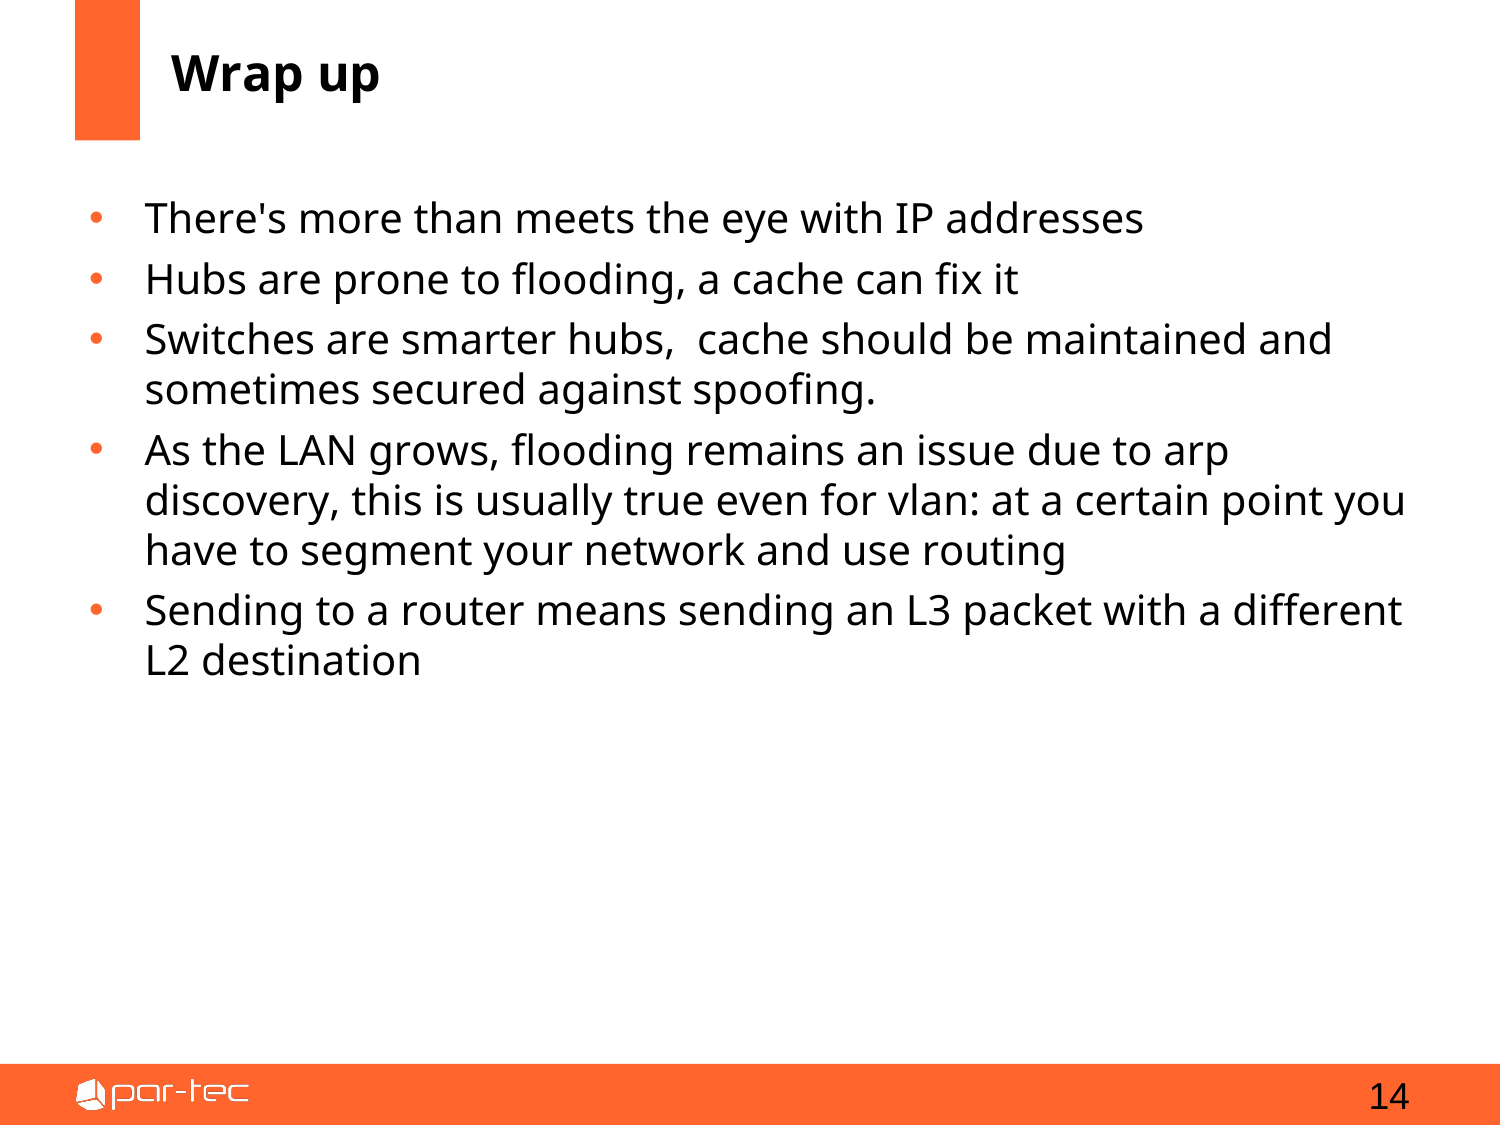

Wrap up
There's more than meets the eye with IP addresses
Hubs are prone to flooding, a cache can fix it
Switches are smarter hubs, cache should be maintained and sometimes secured against spoofing.
As the LAN grows, flooding remains an issue due to arp discovery, this is usually true even for vlan: at a certain point you have to segment your network and use routing
Sending to a router means sending an L3 packet with a different L2 destination